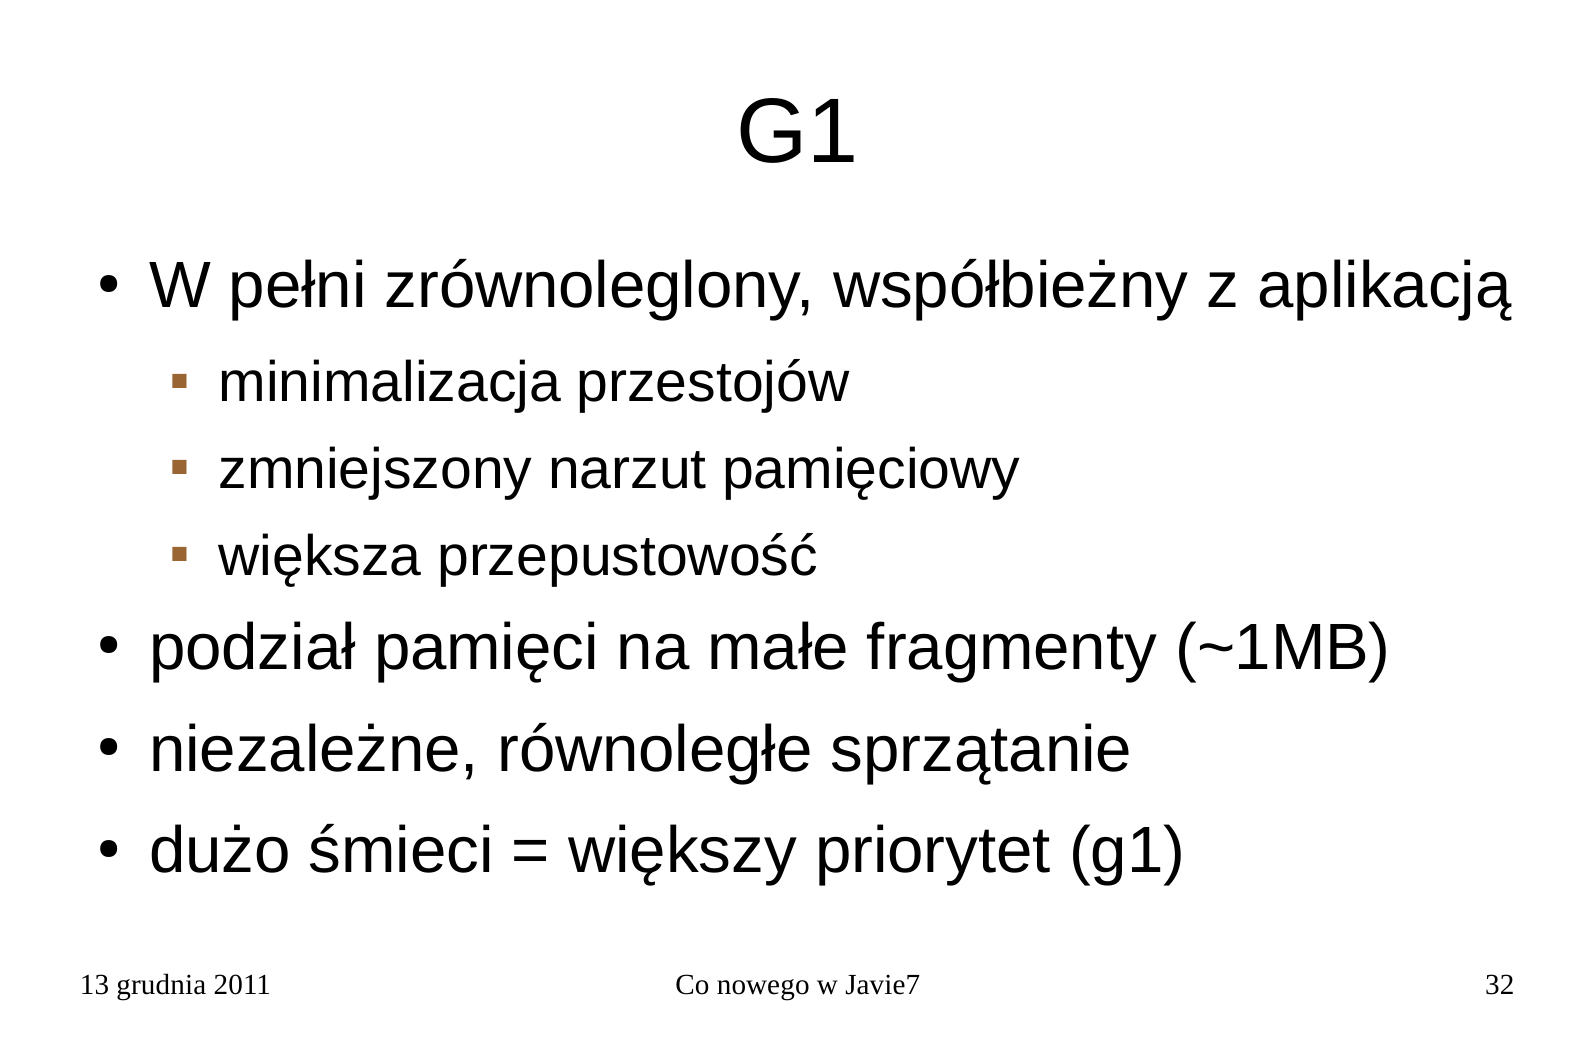

# G1
W pełni zrównoleglony, współbieżny z aplikacją
minimalizacja przestojów
zmniejszony narzut pamięciowy
większa przepustowość
podział pamięci na małe fragmenty (~1MB)
niezależne, równoległe sprzątanie
dużo śmieci = większy priorytet (g1)
13 grudnia 2011
Co nowego w Javie7
32